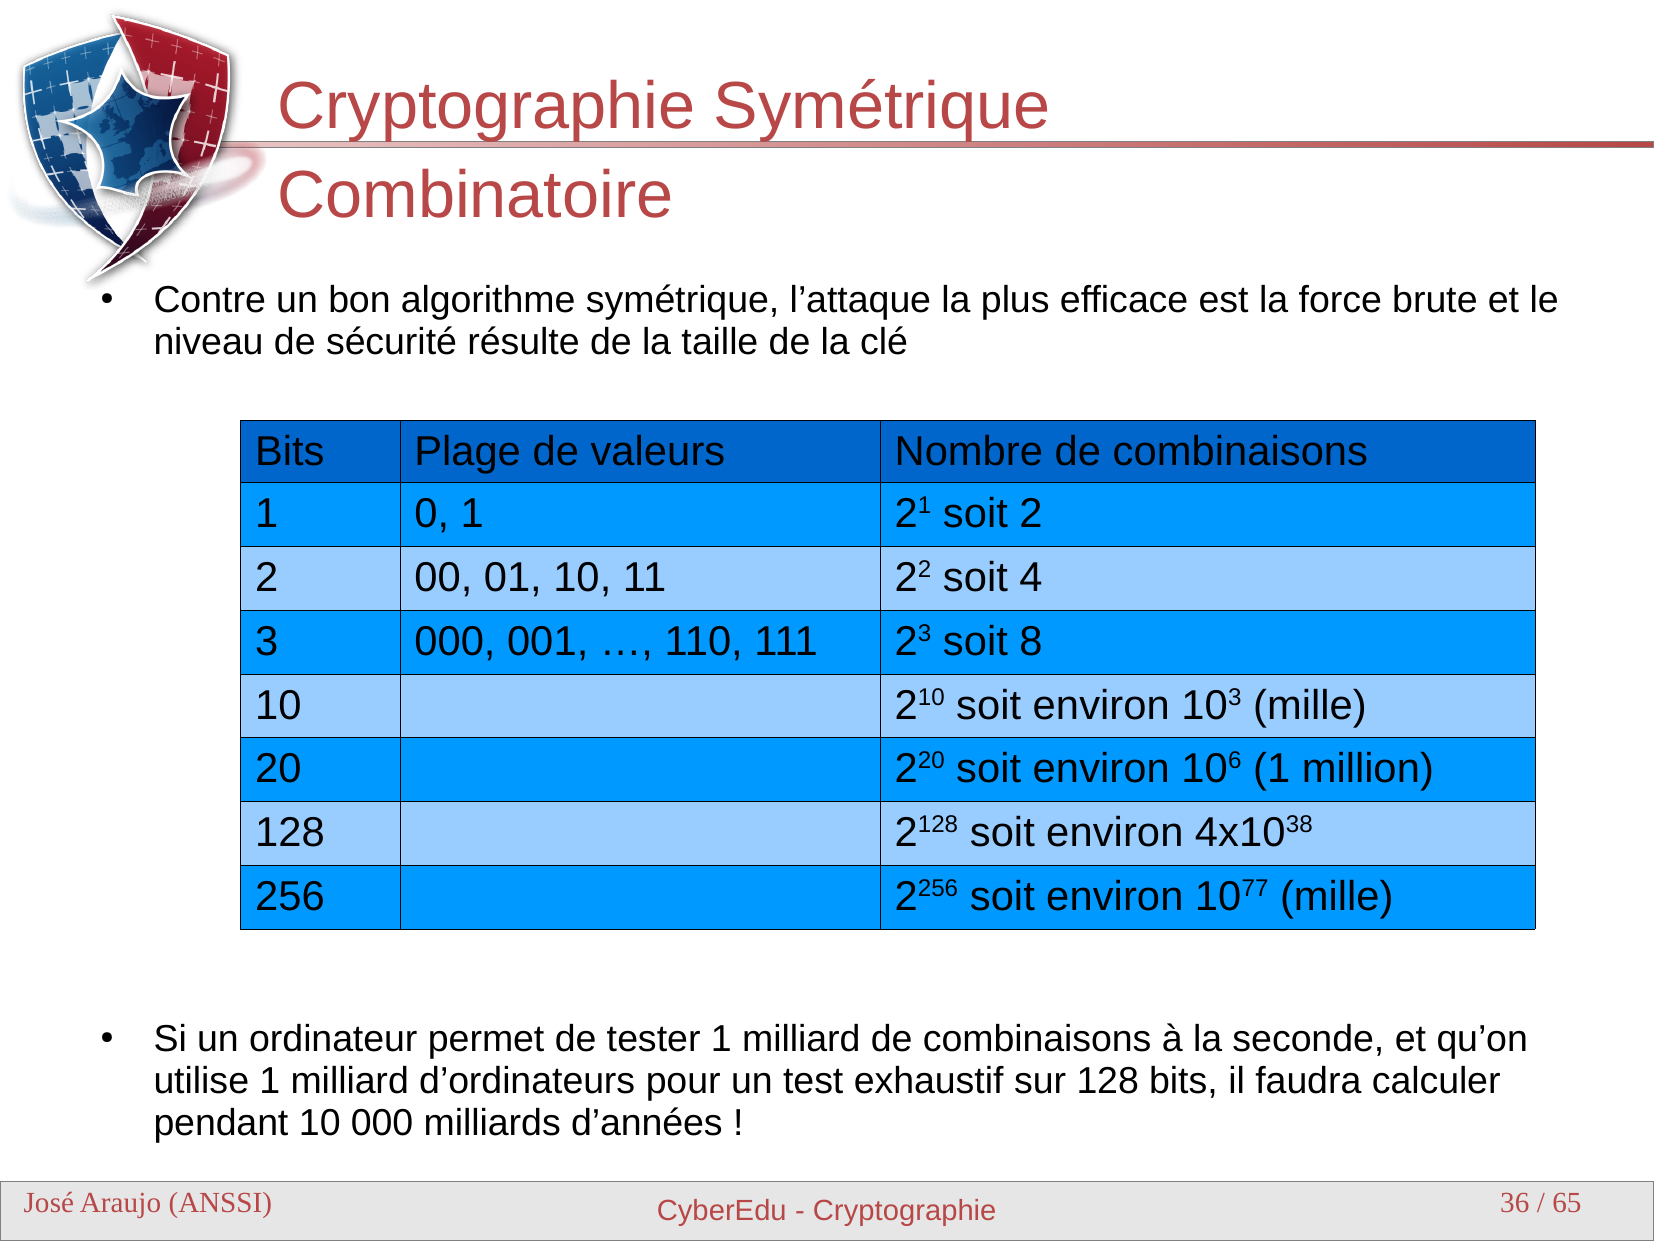

# Cryptographie Symétrique Combinatoire
Contre un bon algorithme symétrique, l’attaque la plus efficace est la force brute et le niveau de sécurité résulte de la taille de la clé
Si un ordinateur permet de tester 1 milliard de combinaisons à la seconde, et qu’on utilise 1 milliard d’ordinateurs pour un test exhaustif sur 128 bits, il faudra calculer pendant 10 000 milliards d’années !
| Bits | Plage de valeurs | Nombre de combinaisons |
| --- | --- | --- |
| 1 | 0, 1 | 21 soit 2 |
| 2 | 00, 01, 10, 11 | 22 soit 4 |
| 3 | 000, 001, …, 110, 111 | 23 soit 8 |
| 10 | | 210 soit environ 103 (mille) |
| 20 | | 220 soit environ 106 (1 million) |
| 128 | | 2128 soit environ 4x1038 |
| 256 | | 2256 soit environ 1077 (mille) |